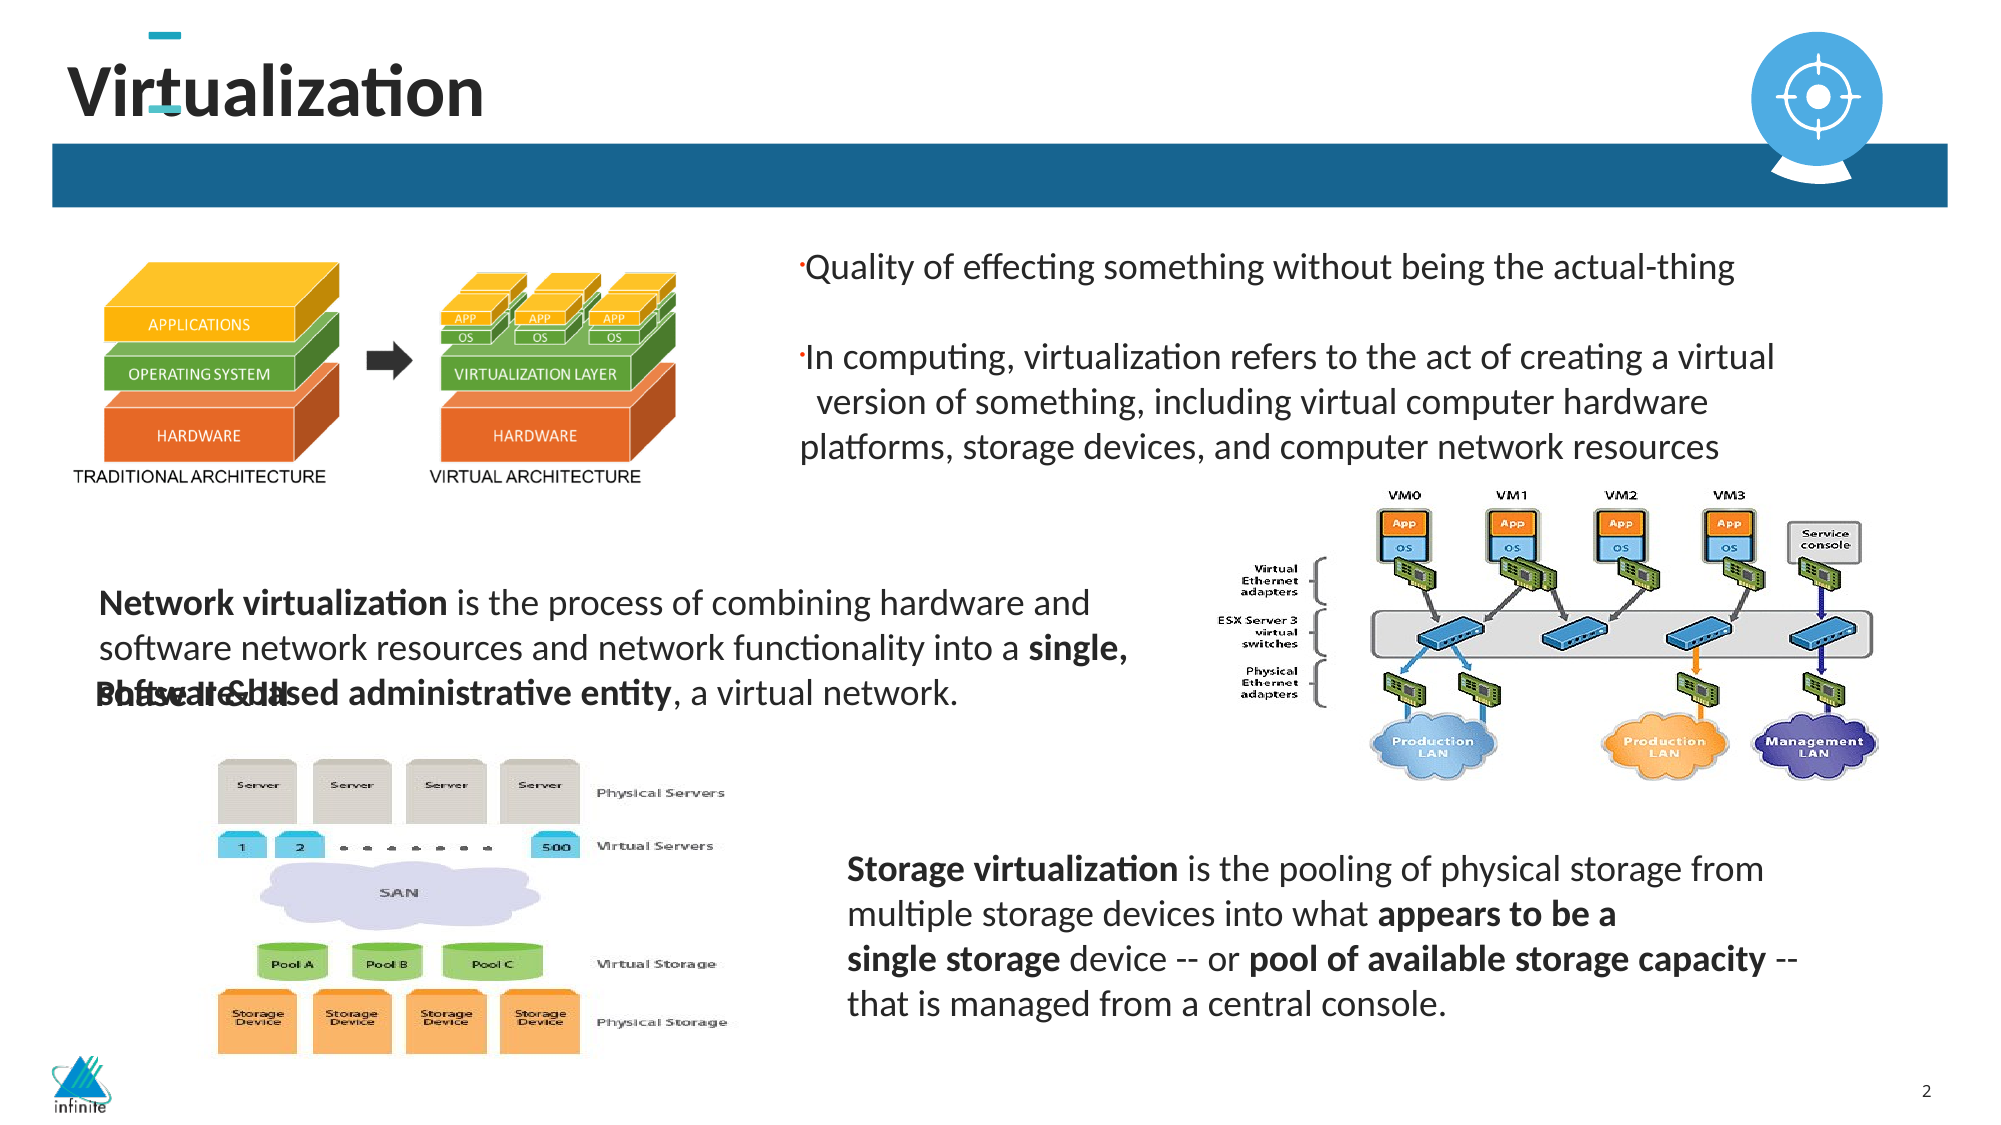

Virtualization
Quality of effecting something without being the actual-thing
In computing, virtualization refers to the act of creating a virtual version of something, including virtual computer hardware platforms, storage devices, and computer network resources
?
MVP Phase
Network virtualization is the process of combining hardware and software network resources and network functionality into a single, software-based administrative entity, a virtual network.
Phase II & III
and
Support
Phase
Storage virtualization is the pooling of physical storage from multiple storage devices into what appears to be a single storage device -- or pool of available storage capacity -- that is managed from a central console.